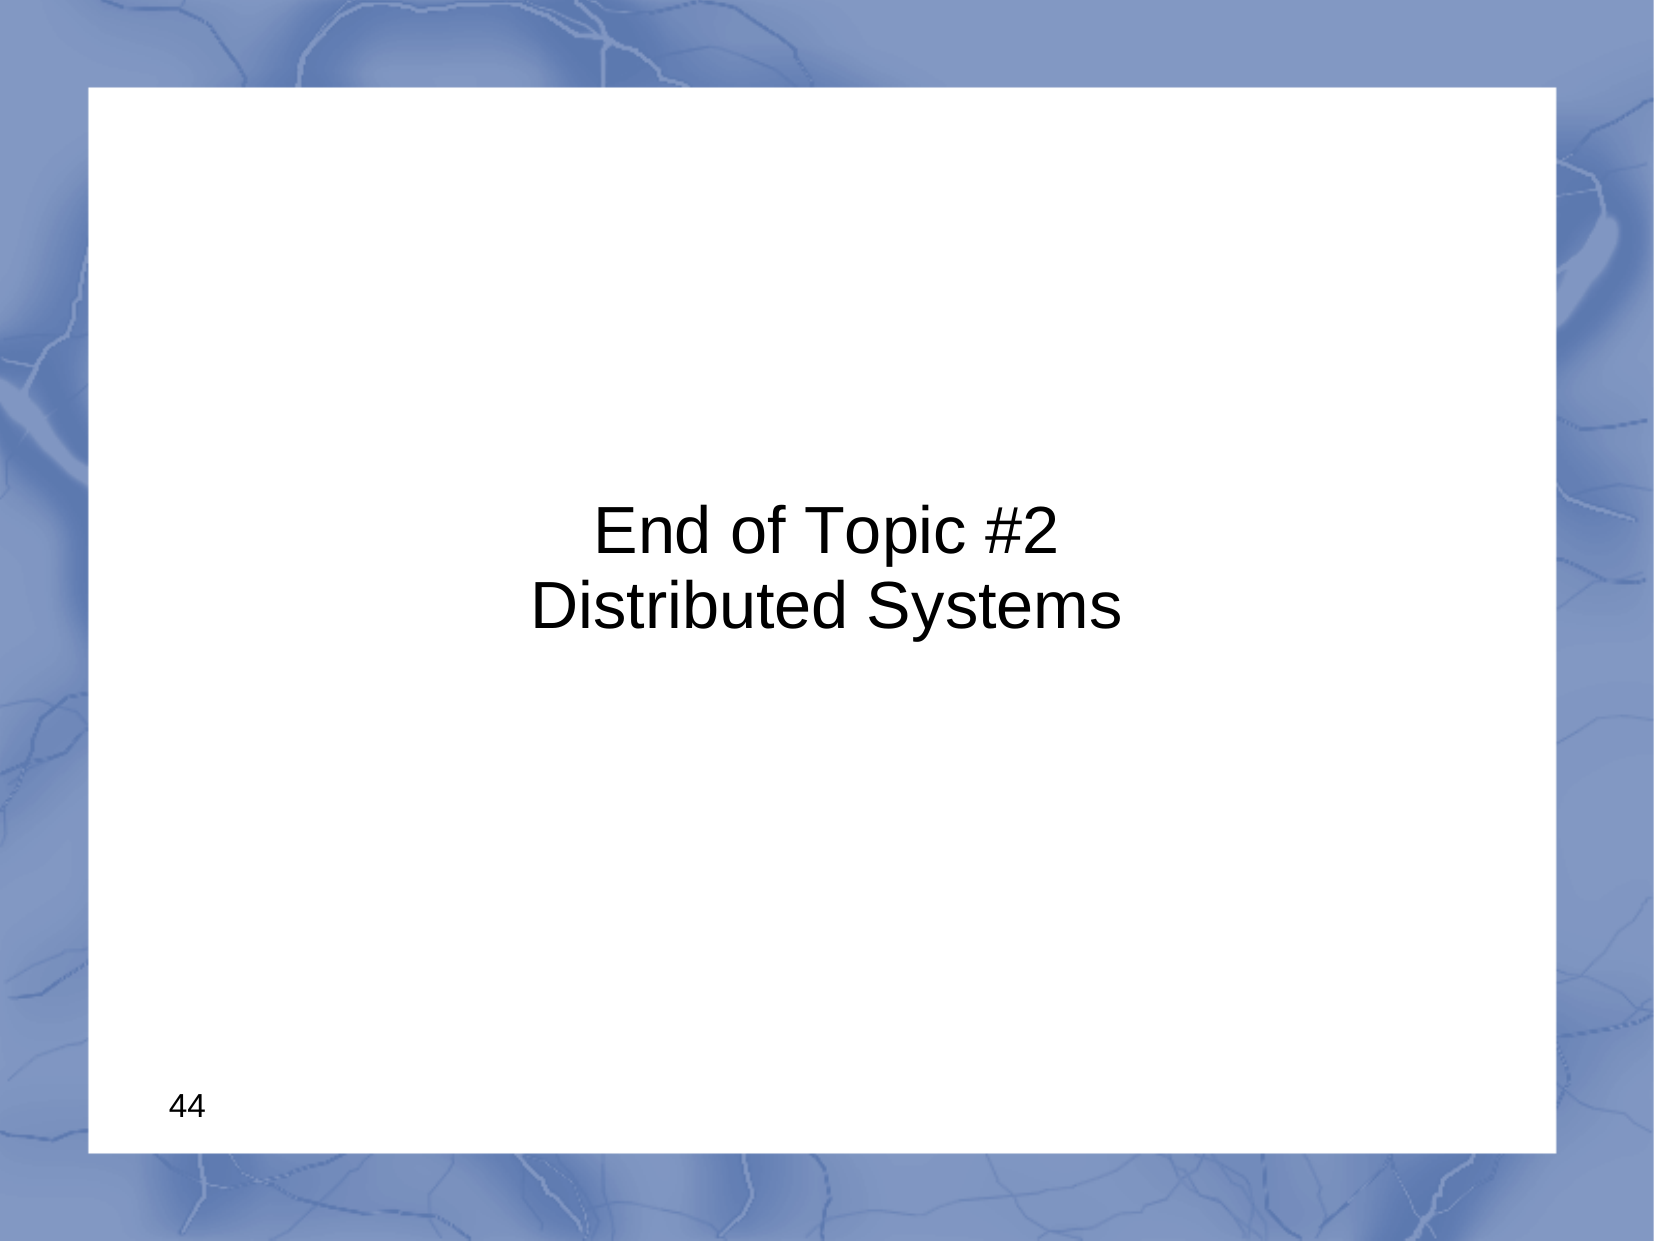

# End of Topic #2
Distributed Systems
44